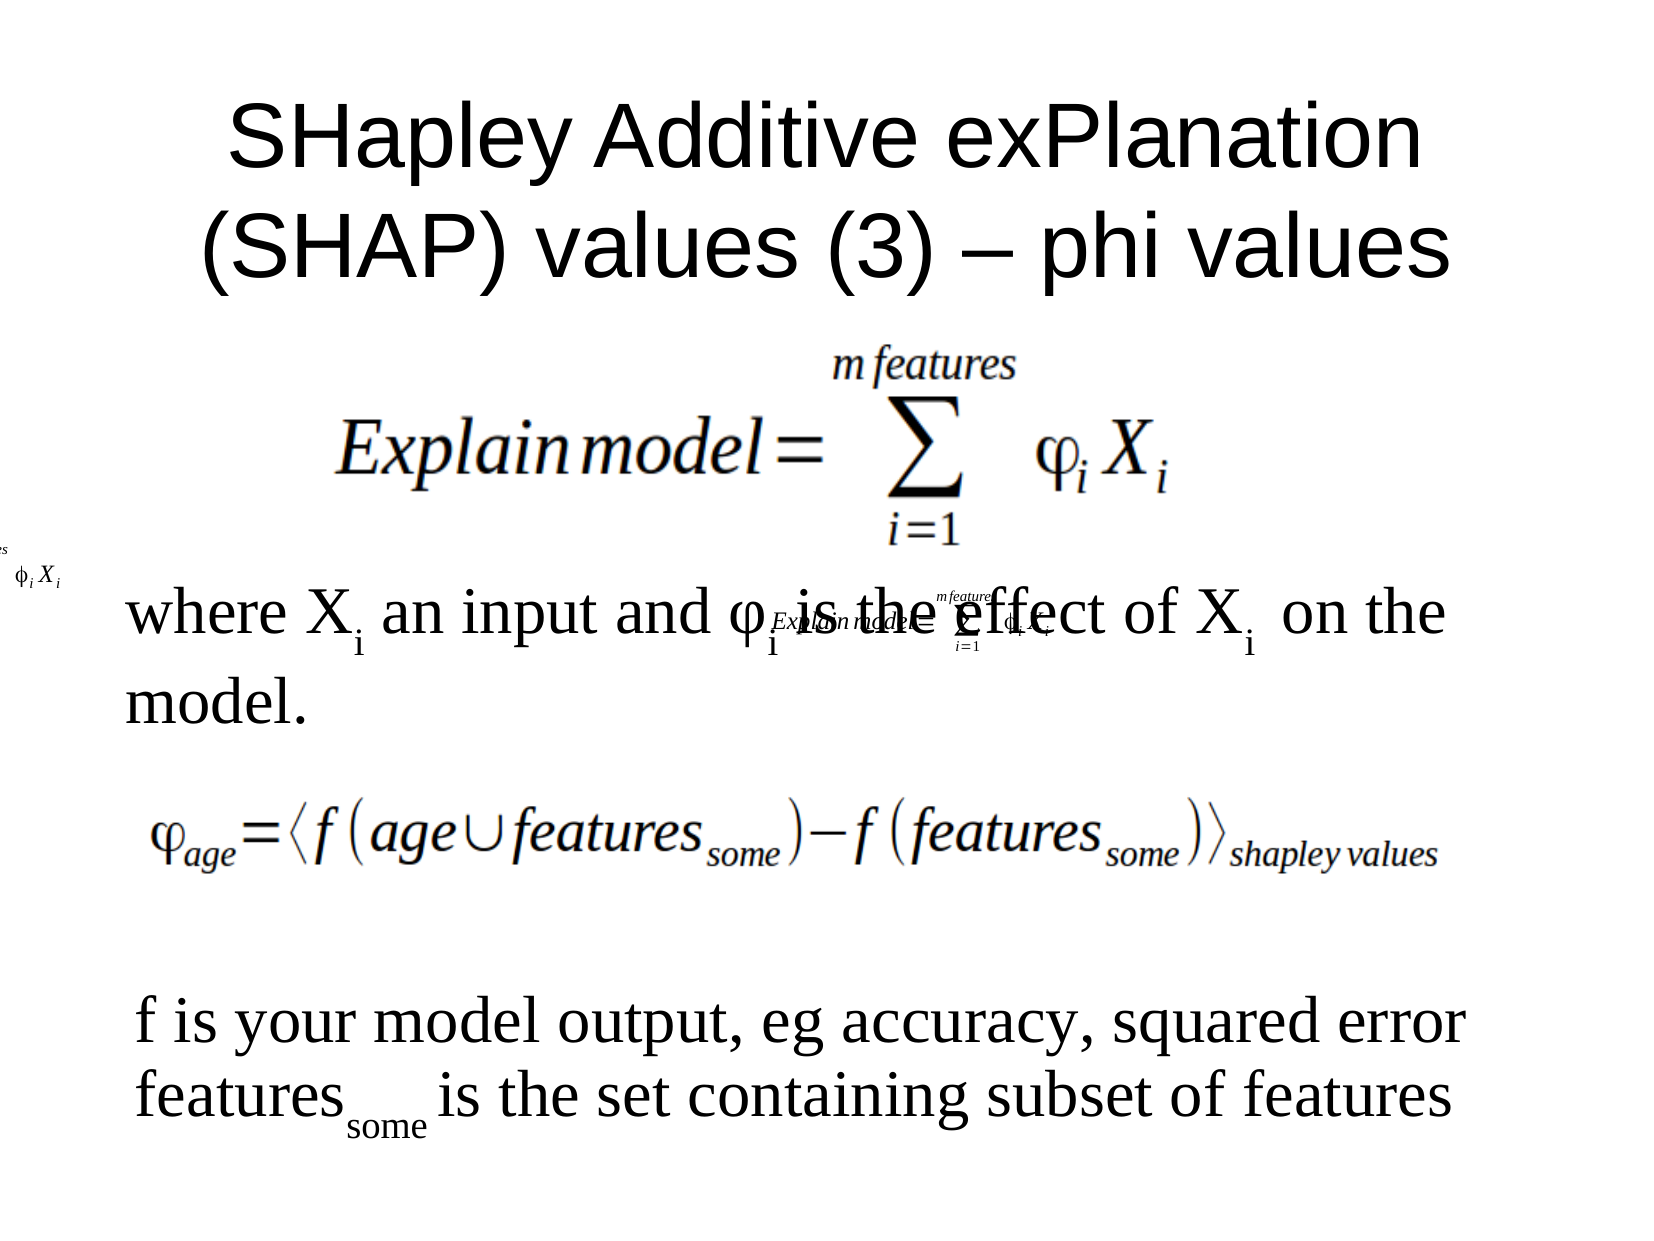

# SHapley Additive exPlanation (SHAP) values (3) – phi values
where Xi an input and φi is the effect of Xi on the model.
f is your model output, eg accuracy, squared error
featuressome is the set containing subset of features